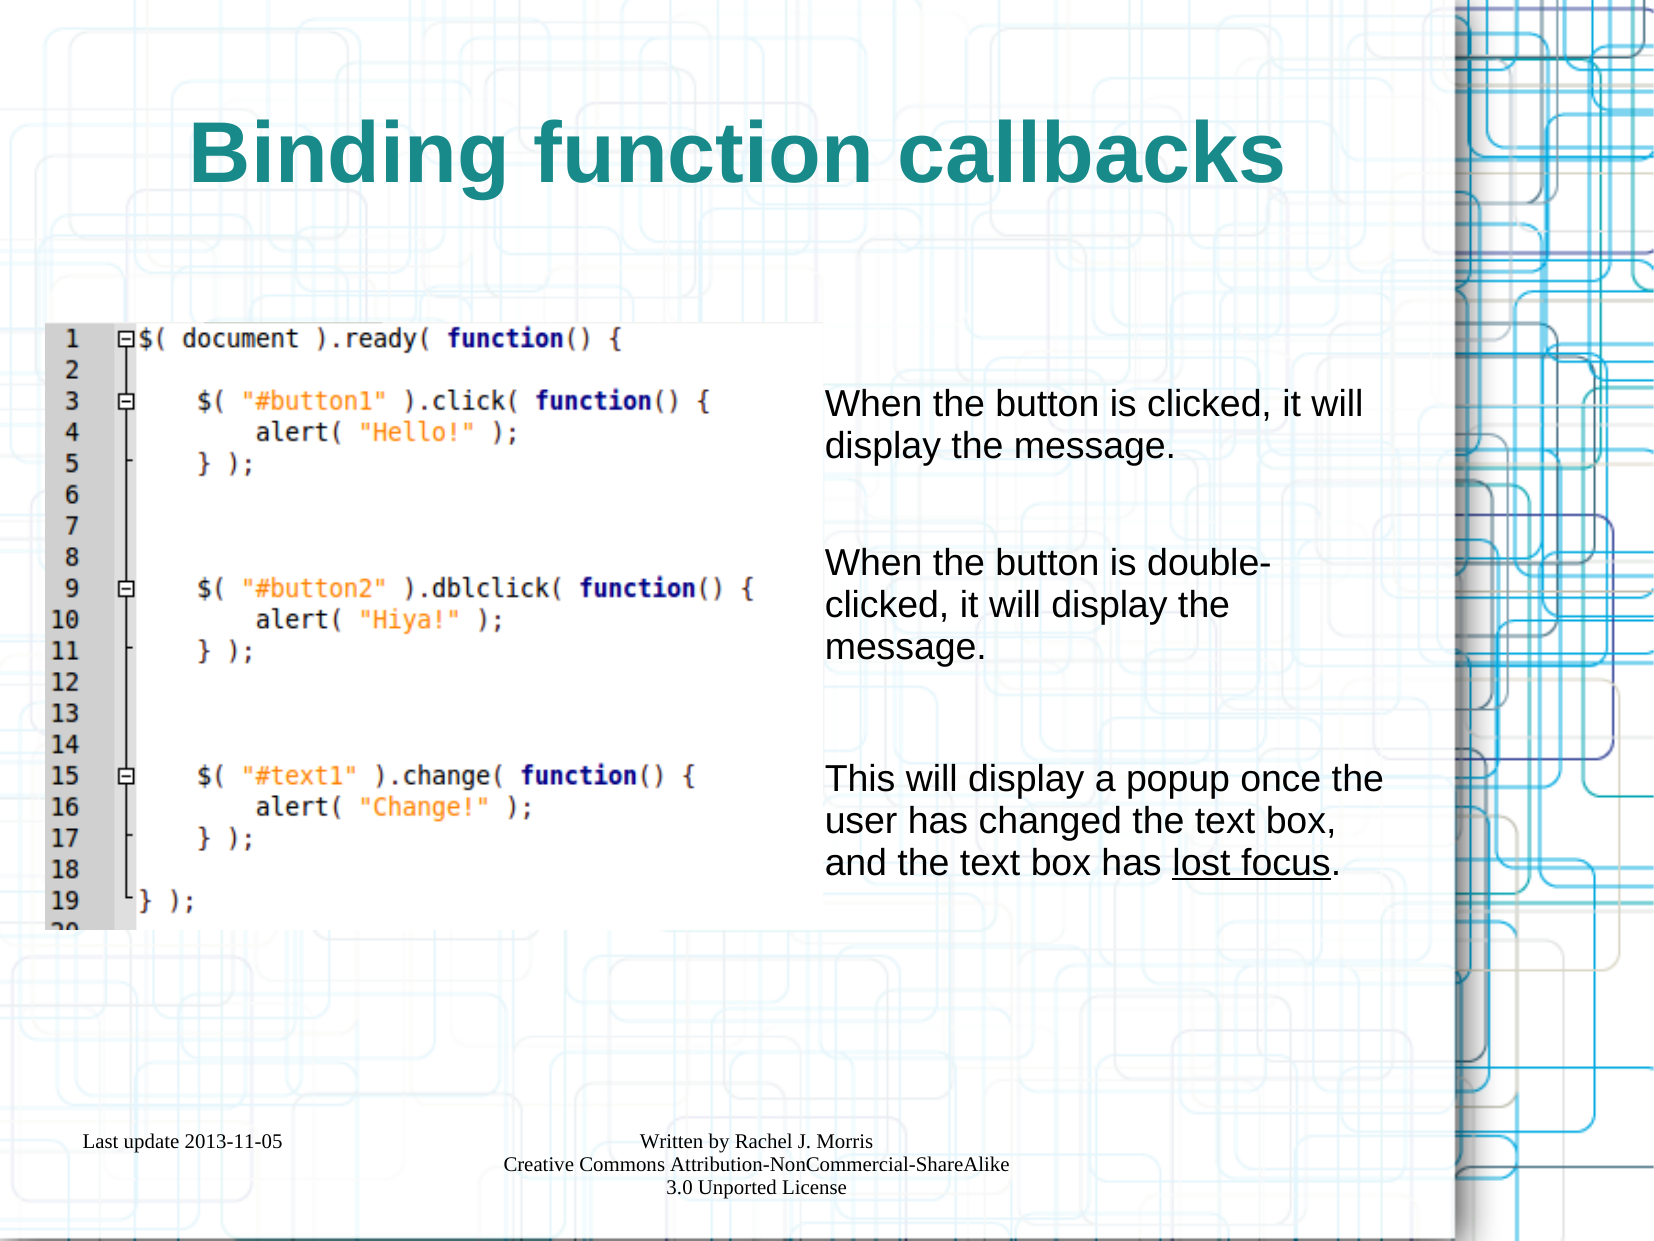

# Binding function callbacks
When the button is clicked, it will display the message.
When the button is double-clicked, it will display the message.
This will display a popup once the user has changed the text box, and the text box has lost focus.